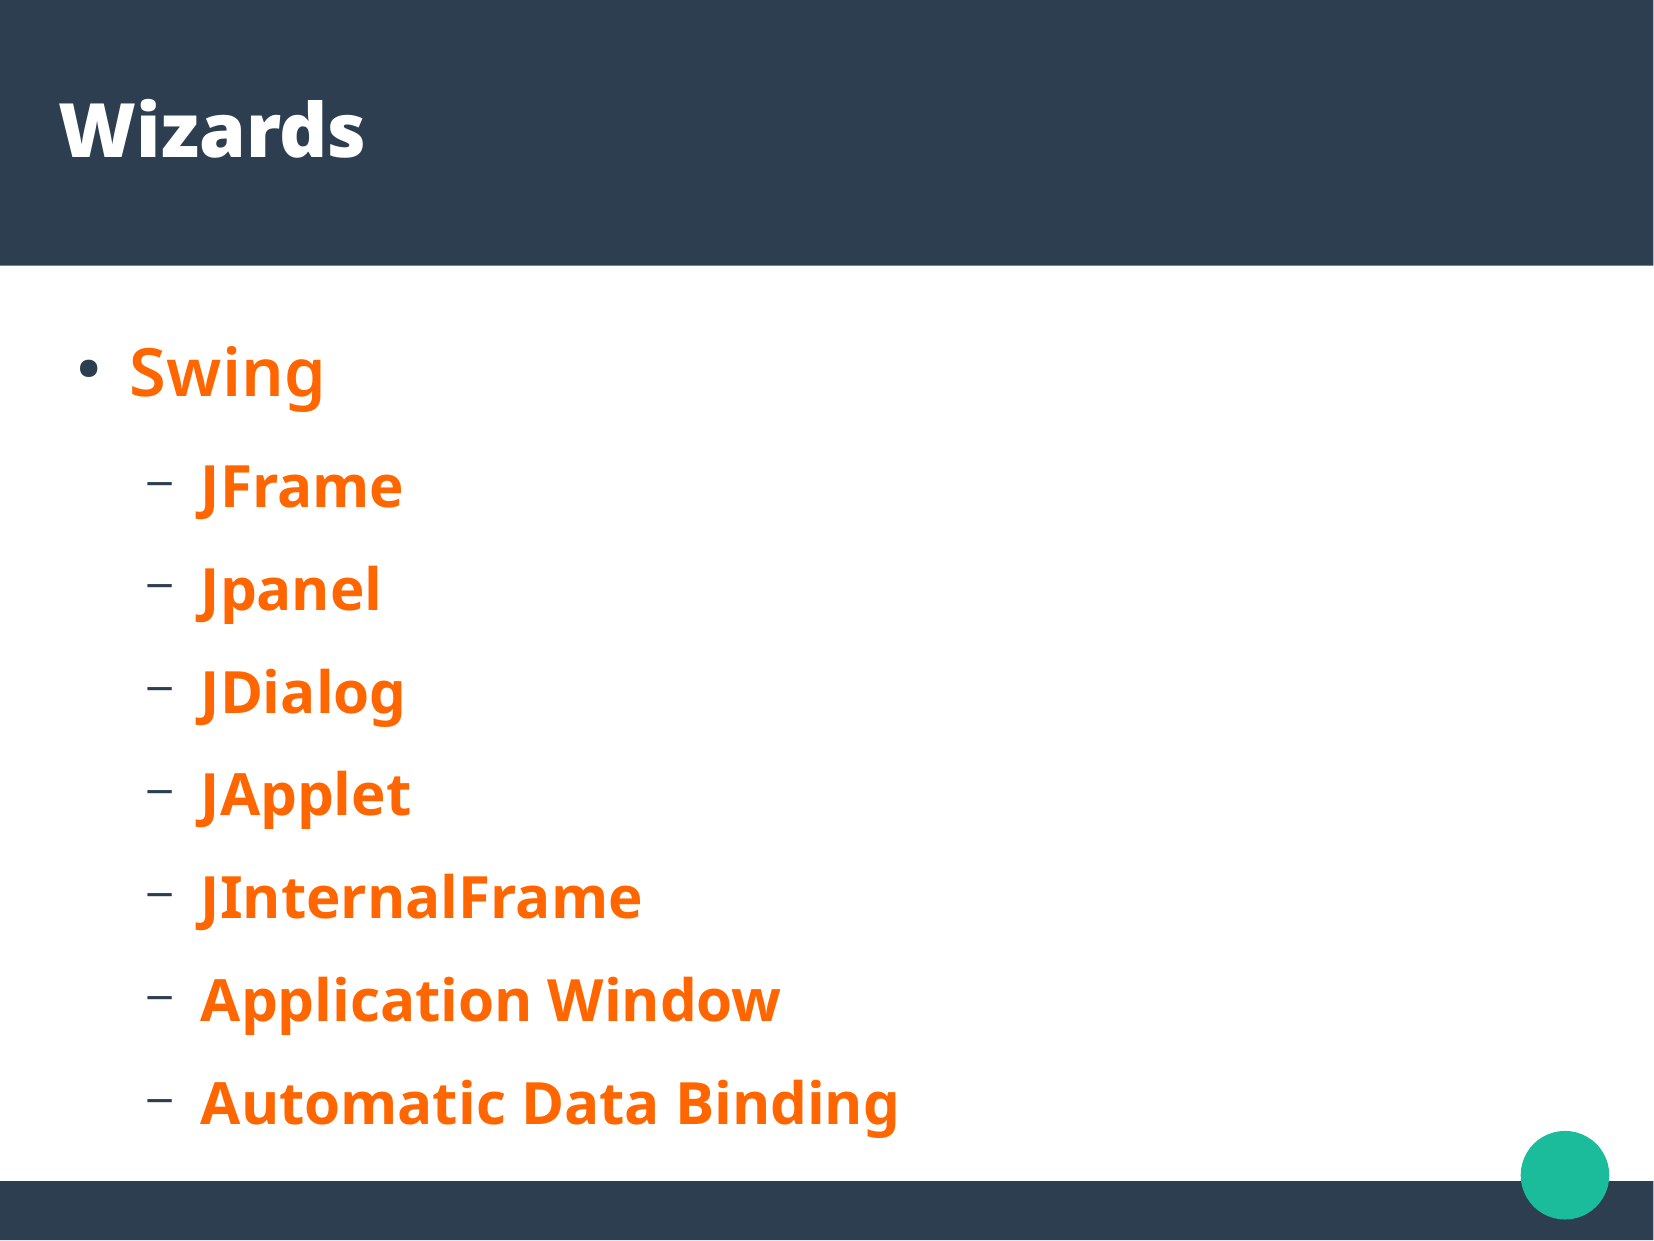

# Wizards
Swing
JFrame
Jpanel
JDialog
JApplet
JInternalFrame
Application Window
Automatic Data Binding